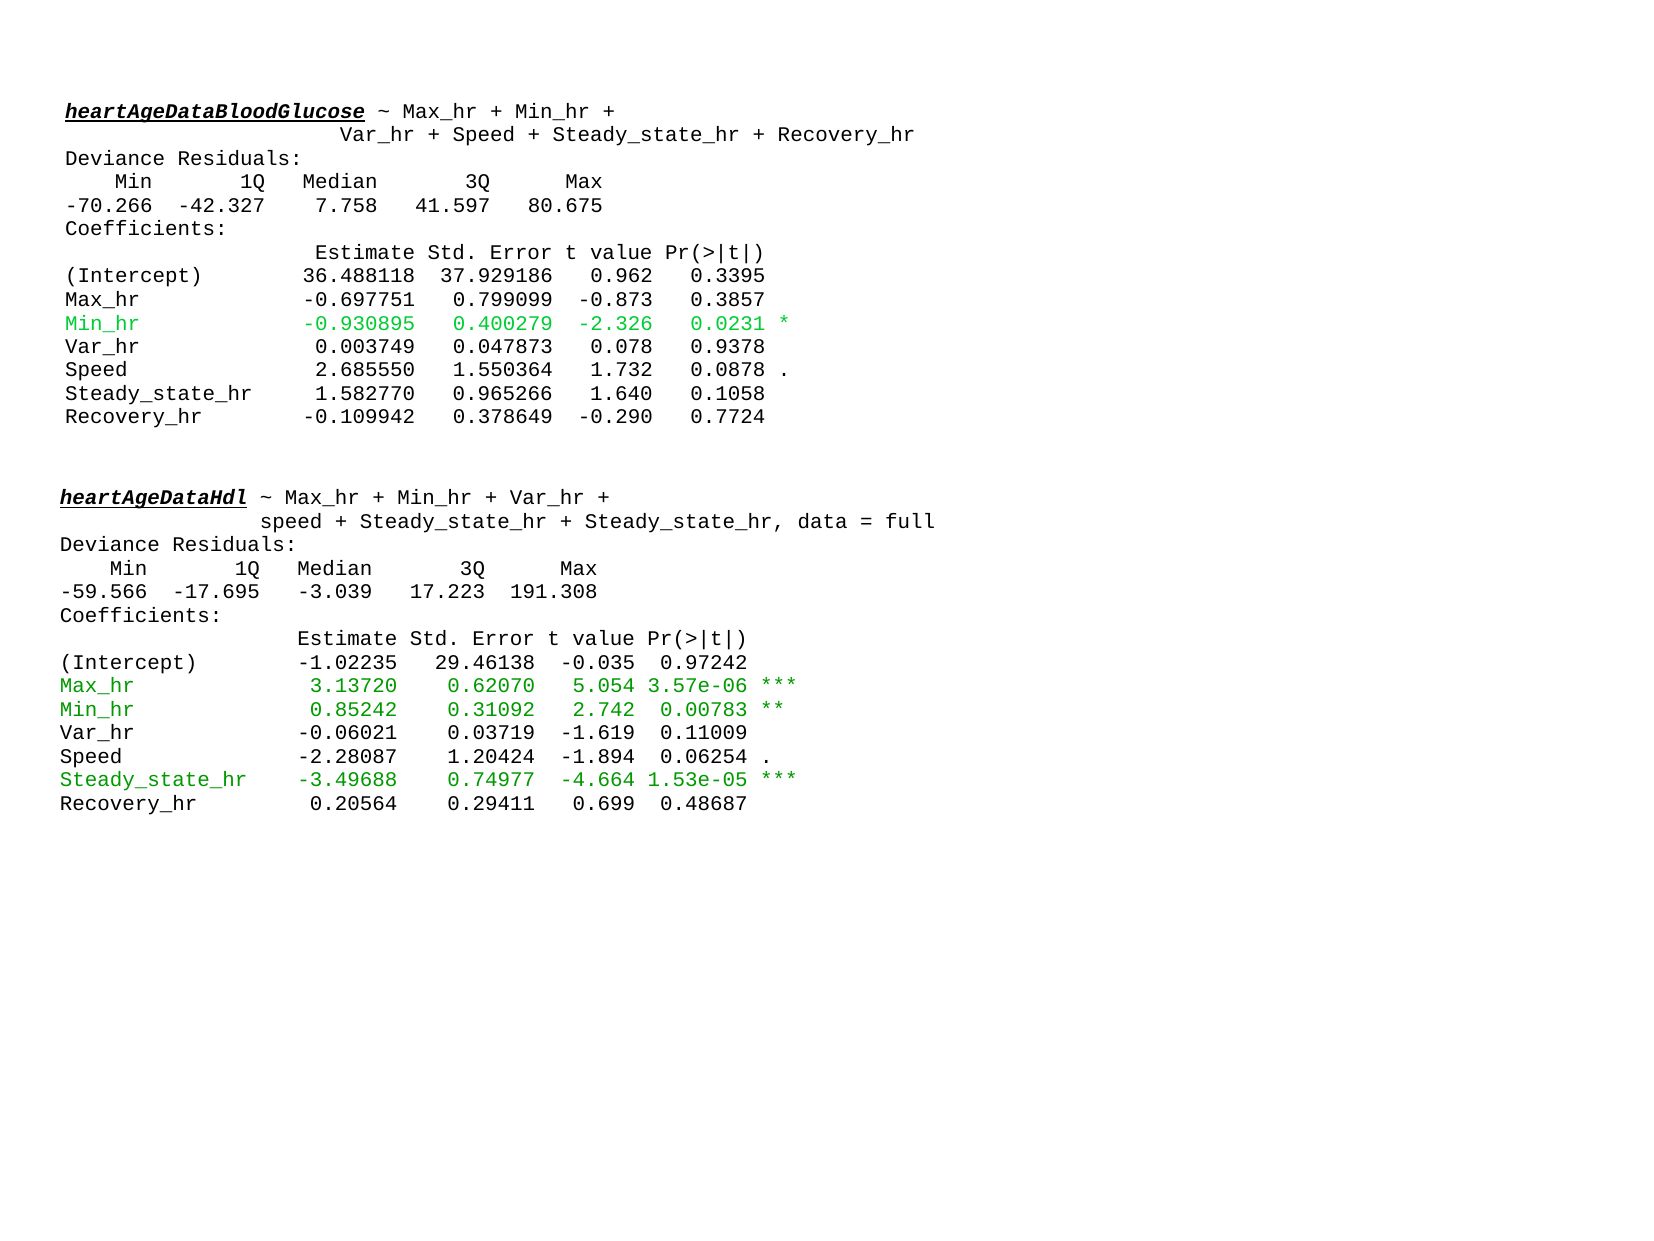

heartAgeDataBloodGlucose ~ Max_hr + Min_hr +
			 Var_hr + Speed + Steady_state_hr + Recovery_hr
Deviance Residuals:
 Min 1Q Median 3Q Max
-70.266 -42.327 7.758 41.597 80.675
Coefficients:
 Estimate Std. Error t value Pr(>|t|)
(Intercept) 36.488118 37.929186 0.962 0.3395
Max_hr -0.697751 0.799099 -0.873 0.3857
Min_hr -0.930895 0.400279 -2.326 0.0231 *
Var_hr 0.003749 0.047873 0.078 0.9378
Speed 2.685550 1.550364 1.732 0.0878 .
Steady_state_hr	 1.582770 0.965266 1.640 0.1058
Recovery_hr -0.109942 0.378649 -0.290 0.7724
heartAgeDataHdl ~ Max_hr + Min_hr + Var_hr +
 speed + Steady_state_hr + Steady_state_hr, data = full
Deviance Residuals:
 Min 1Q Median 3Q Max
-59.566 -17.695 -3.039 17.223 191.308
Coefficients:
 Estimate Std. Error t value Pr(>|t|)
(Intercept) -1.02235 29.46138 -0.035 0.97242
Max_hr 3.13720 0.62070 5.054 3.57e-06 ***
Min_hr 0.85242 0.31092 2.742 0.00783 **
Var_hr -0.06021 0.03719 -1.619 0.11009
Speed -2.28087 1.20424 -1.894 0.06254 .
Steady_state_hr -3.49688 0.74977 -4.664 1.53e-05 ***
Recovery_hr 0.20564 0.29411 0.699 0.48687